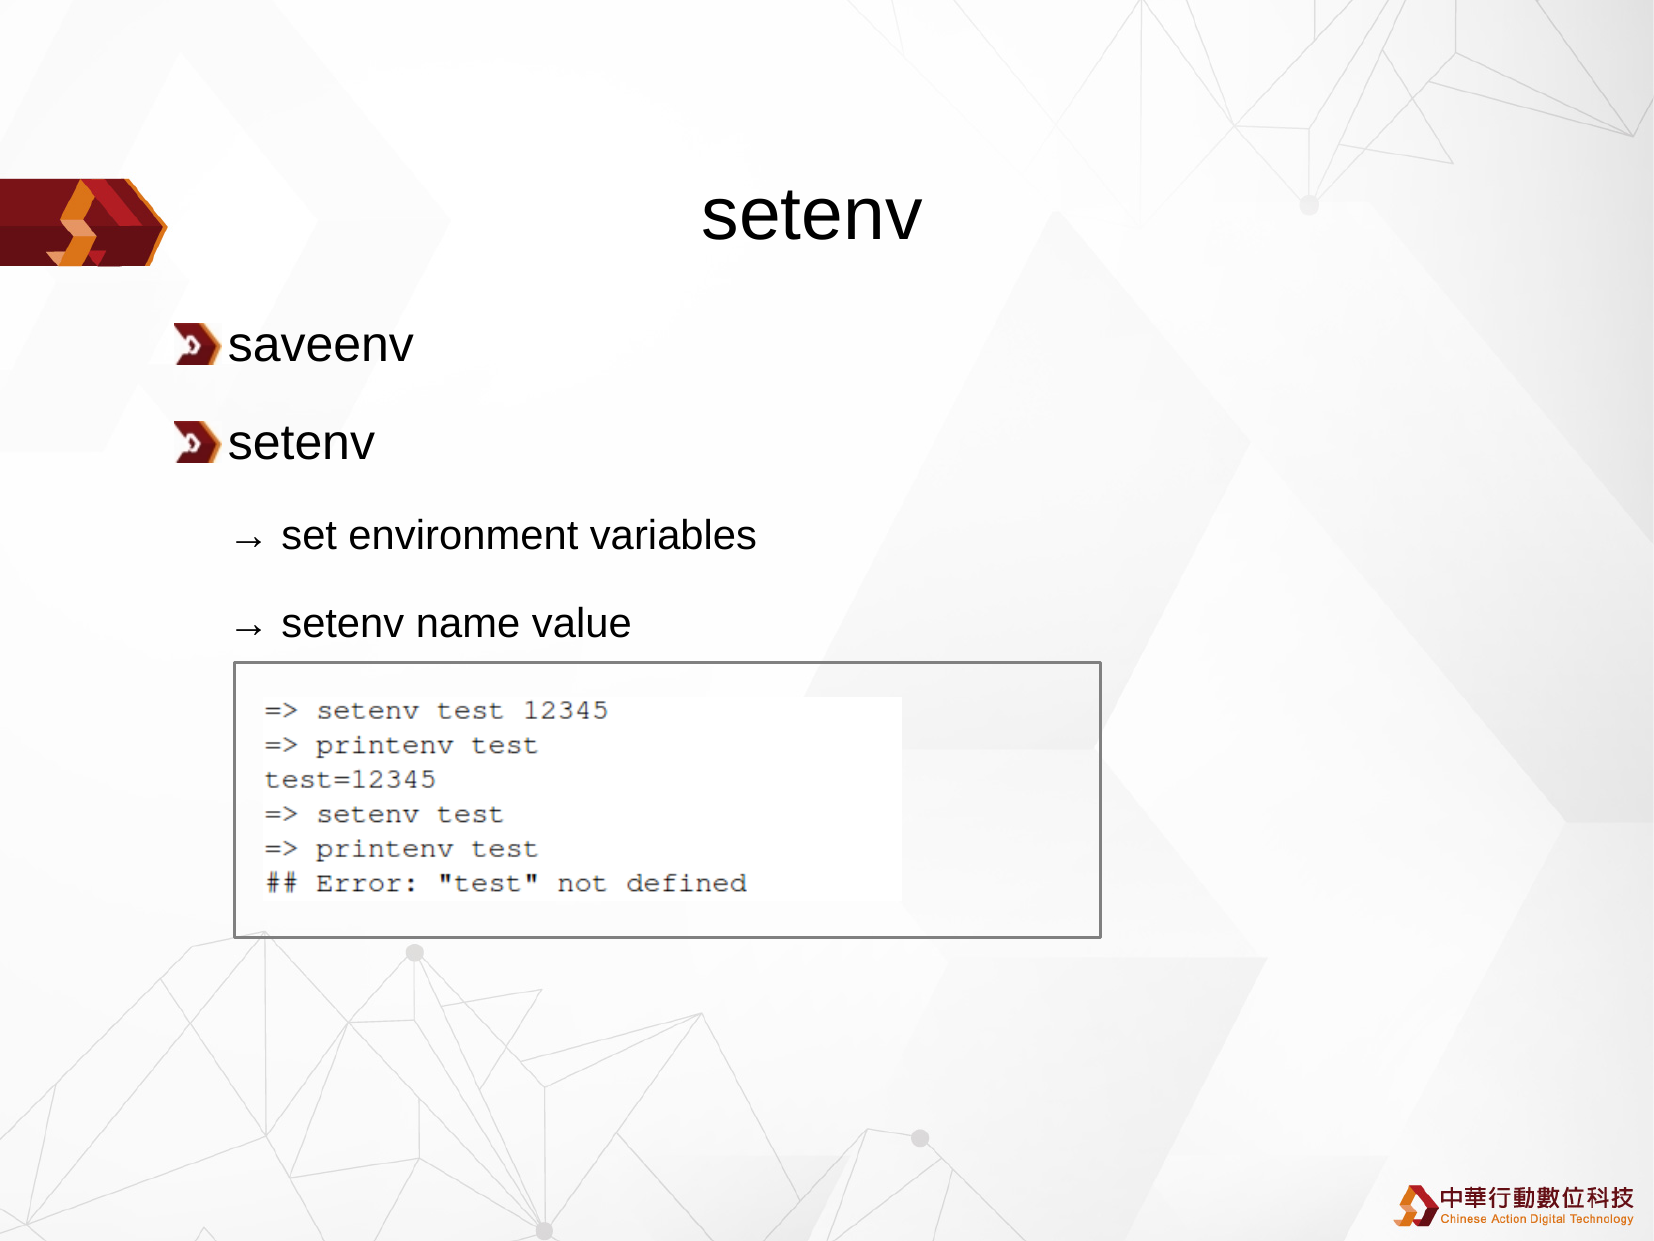

# setenv
saveenv
setenv
→ set environment variables
→ setenv name value